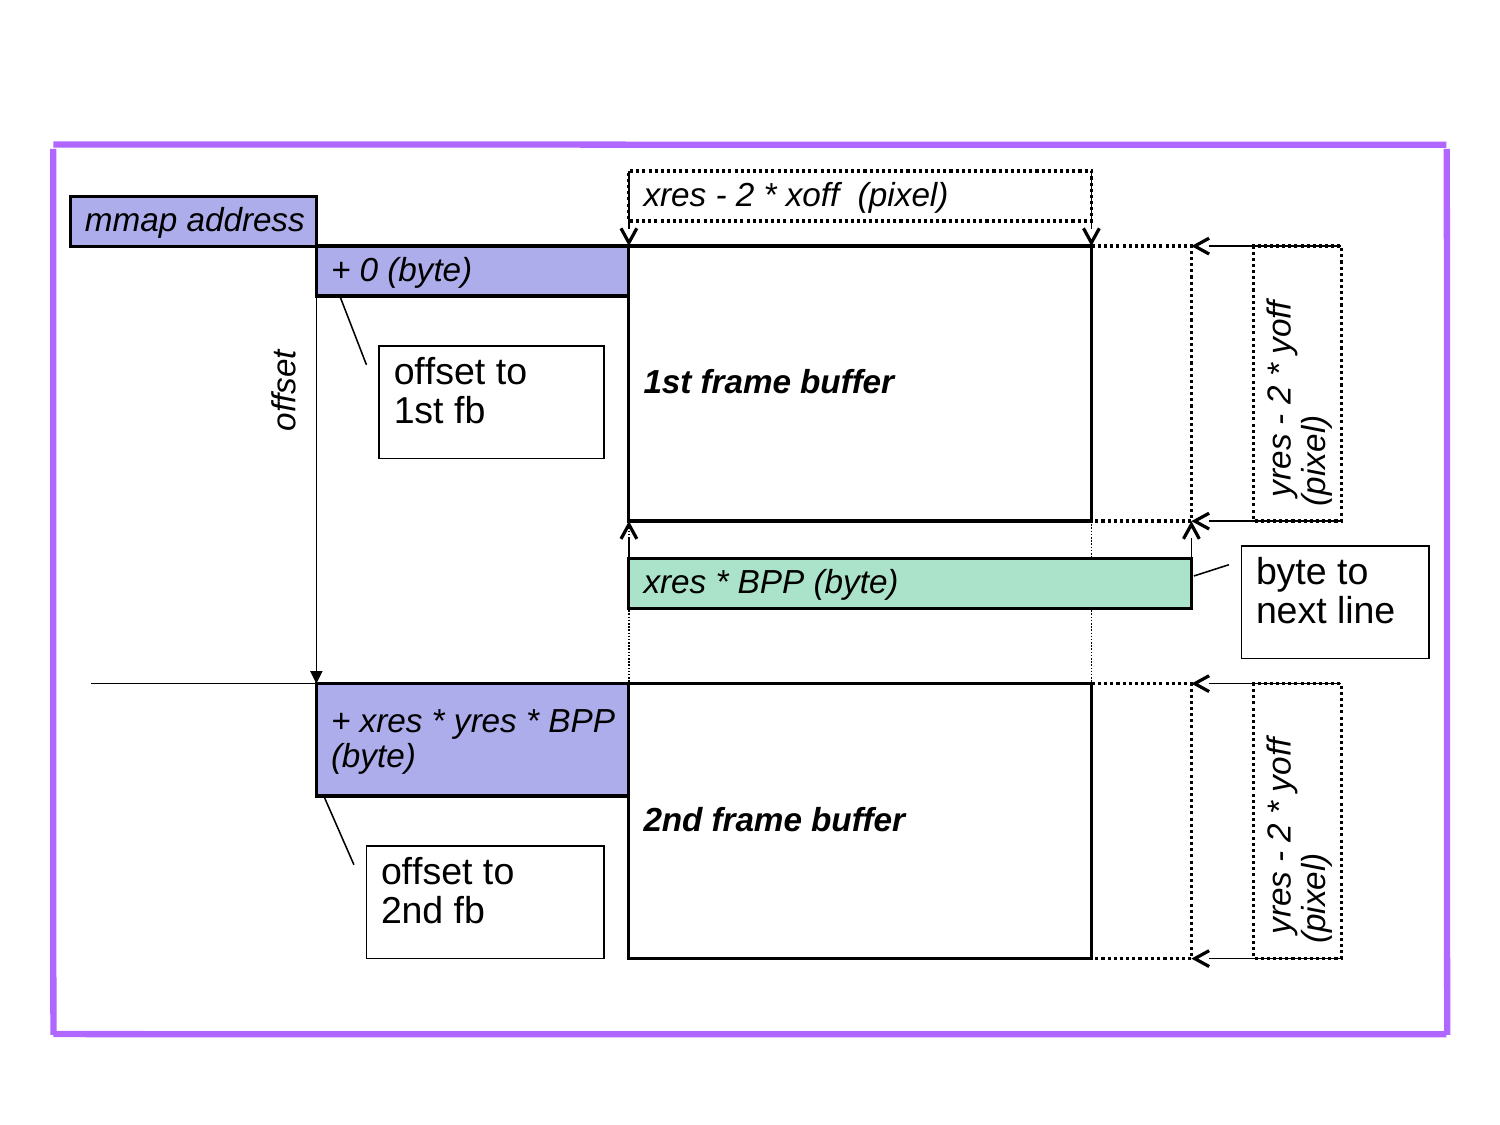

xres - 2 * xoff (pixel)
mmap address
+ 0 (byte)
1st frame buffer
 yres - 2 * yoff
(pixel)
offset to
1st fb
offset
byte to next line
xres * BPP (byte)
+ xres * yres * BPP
(byte)
2nd frame buffer
 yres - 2 * yoff
(pixel)
offset to
2nd fb